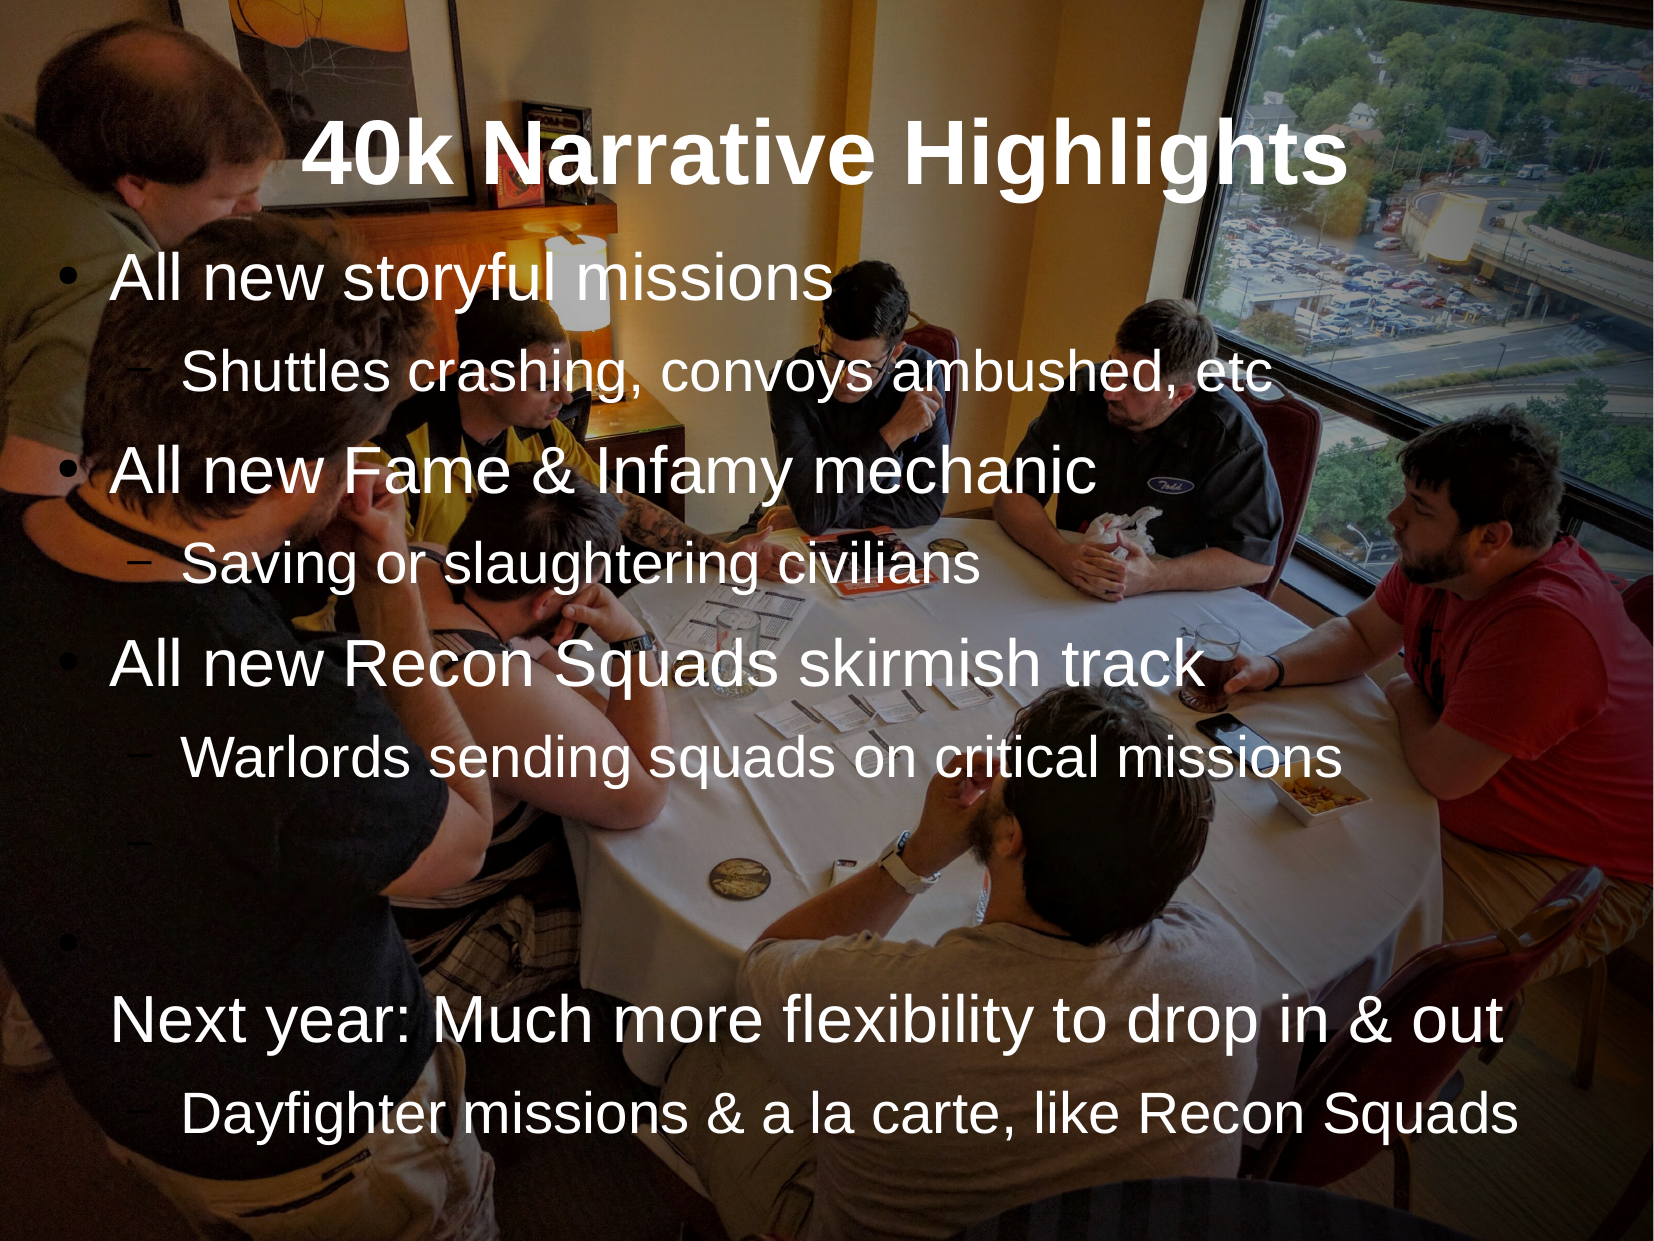

# 40k Narrative Highlights
All new storyful missions
Shuttles crashing, convoys ambushed, etc
All new Fame & Infamy mechanic
Saving or slaughtering civilians
All new Recon Squads skirmish track
Warlords sending squads on critical missions
Next year: Much more flexibility to drop in & out
Dayfighter missions & a la carte, like Recon Squads